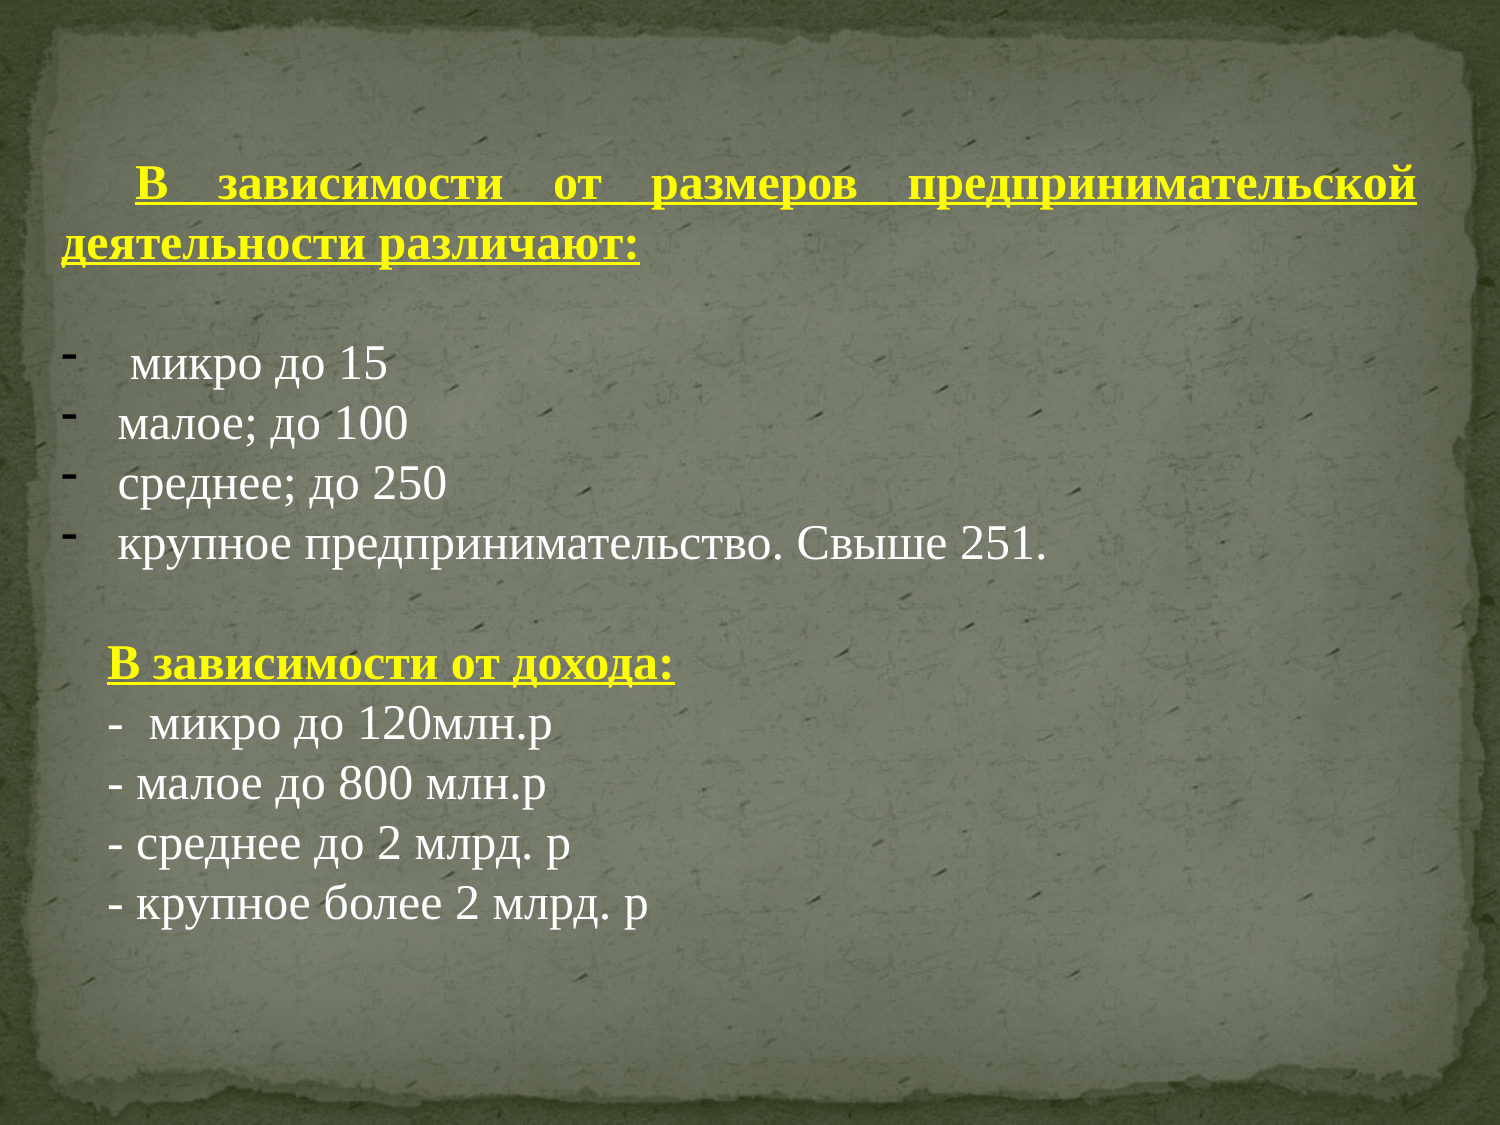

В зависимости от размеров предпринимательской деятельности различают:
 микро до 15
малое; до 100
среднее; до 250
крупное предпринимательство. Свыше 251.
В зависимости от дохода:
- микро до 120млн.р
- малое до 800 млн.р
- среднее до 2 млрд. р
- крупное более 2 млрд. р